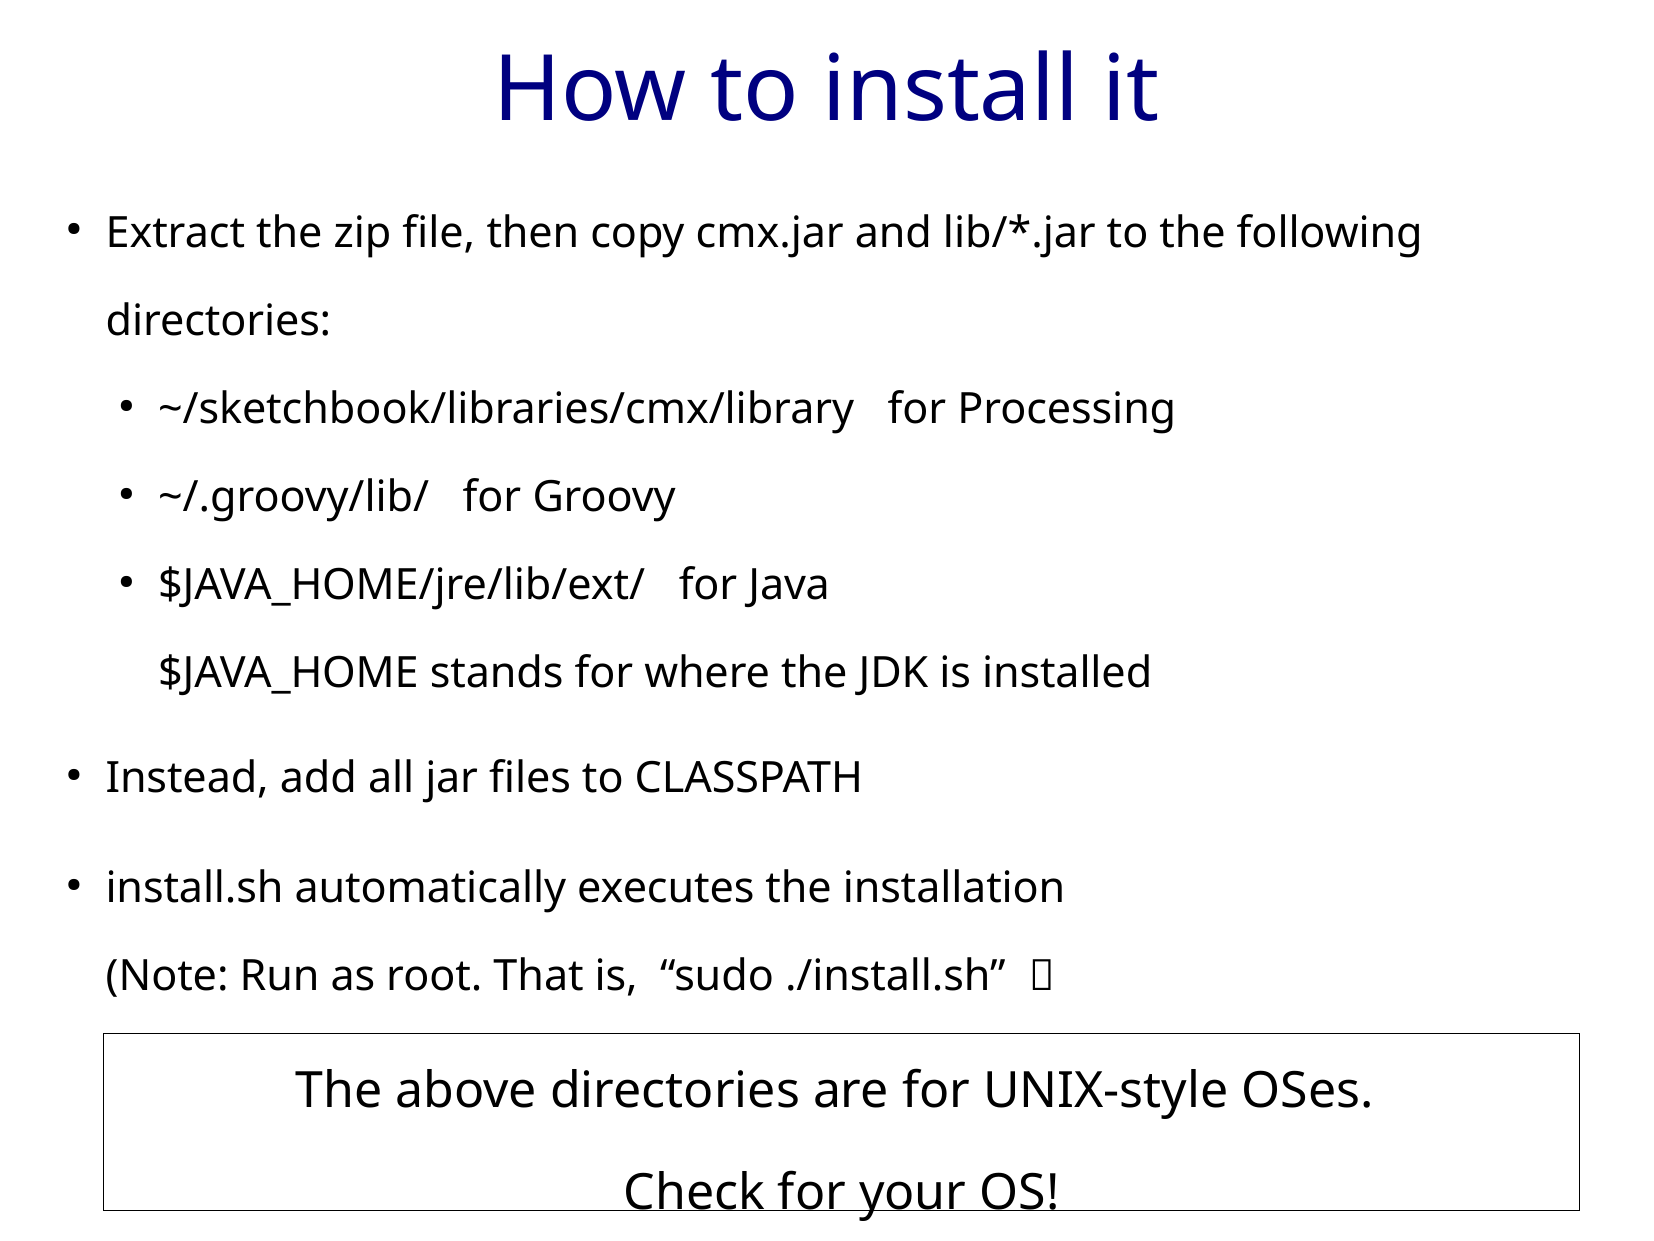

# How to install it
Extract the zip file, then copy cmx.jar and lib/*.jar to the following directories:
~/sketchbook/libraries/cmx/library for Processing
~/.groovy/lib/ for Groovy
$JAVA_HOME/jre/lib/ext/ for Java
$JAVA_HOME stands for where the JDK is installed
Instead, add all jar files to CLASSPATH
install.sh automatically executes the installation
(Note: Run as root. That is, “sudo ./install.sh” ）
The above directories are for UNIX-style OSes.
Check for your OS!